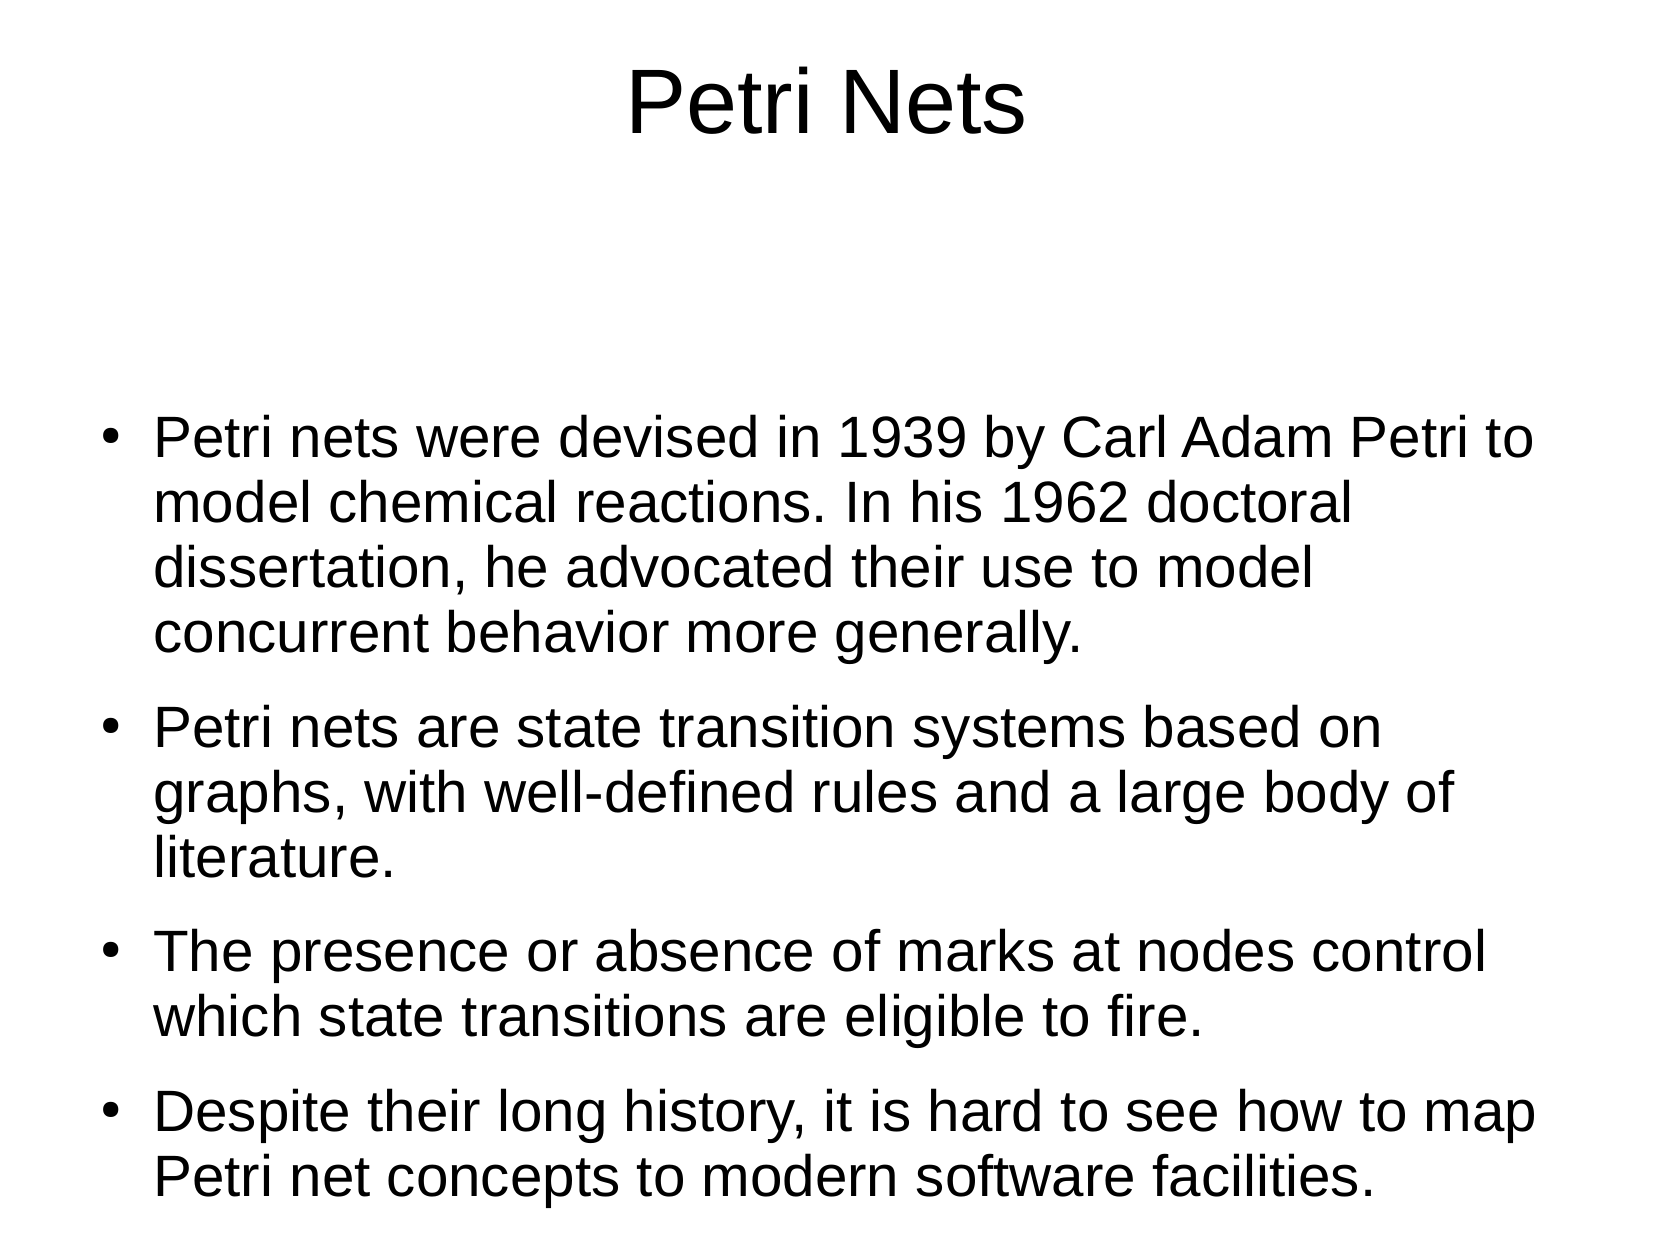

# Petri Nets
Petri nets were devised in 1939 by Carl Adam Petri to model chemical reactions. In his 1962 doctoral dissertation, he advocated their use to model concurrent behavior more generally.
Petri nets are state transition systems based on graphs, with well-defined rules and a large body of literature.
The presence or absence of marks at nodes control which state transitions are eligible to fire.
Despite their long history, it is hard to see how to map Petri net concepts to modern software facilities.